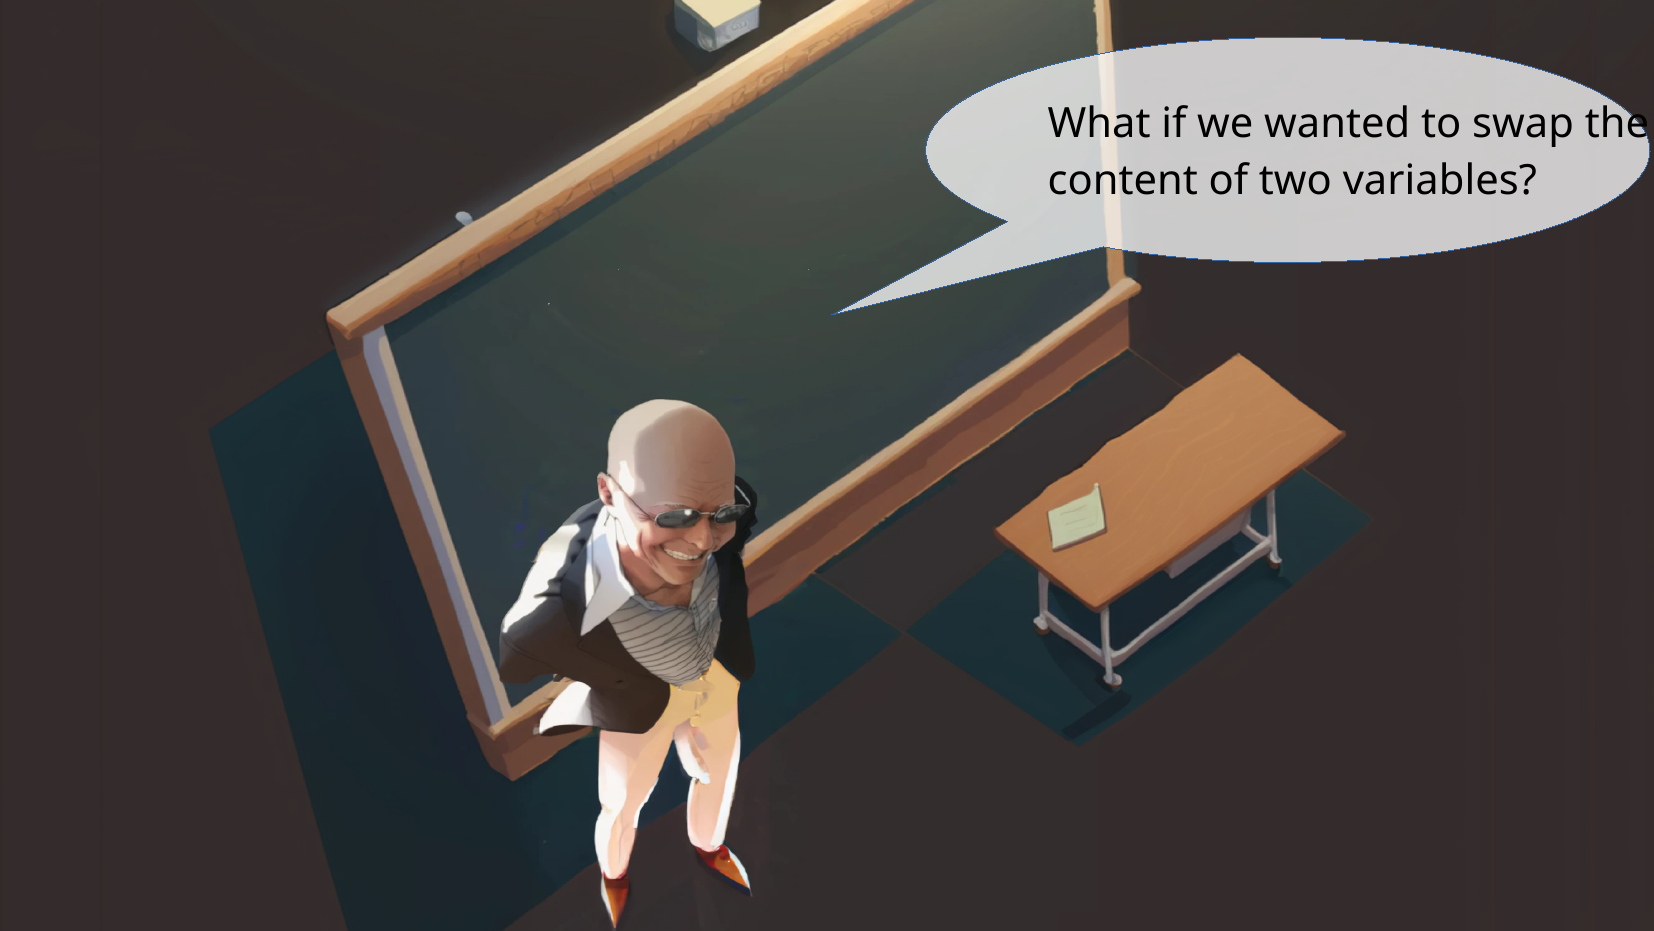

What if we wanted to swap the
content of two variables?